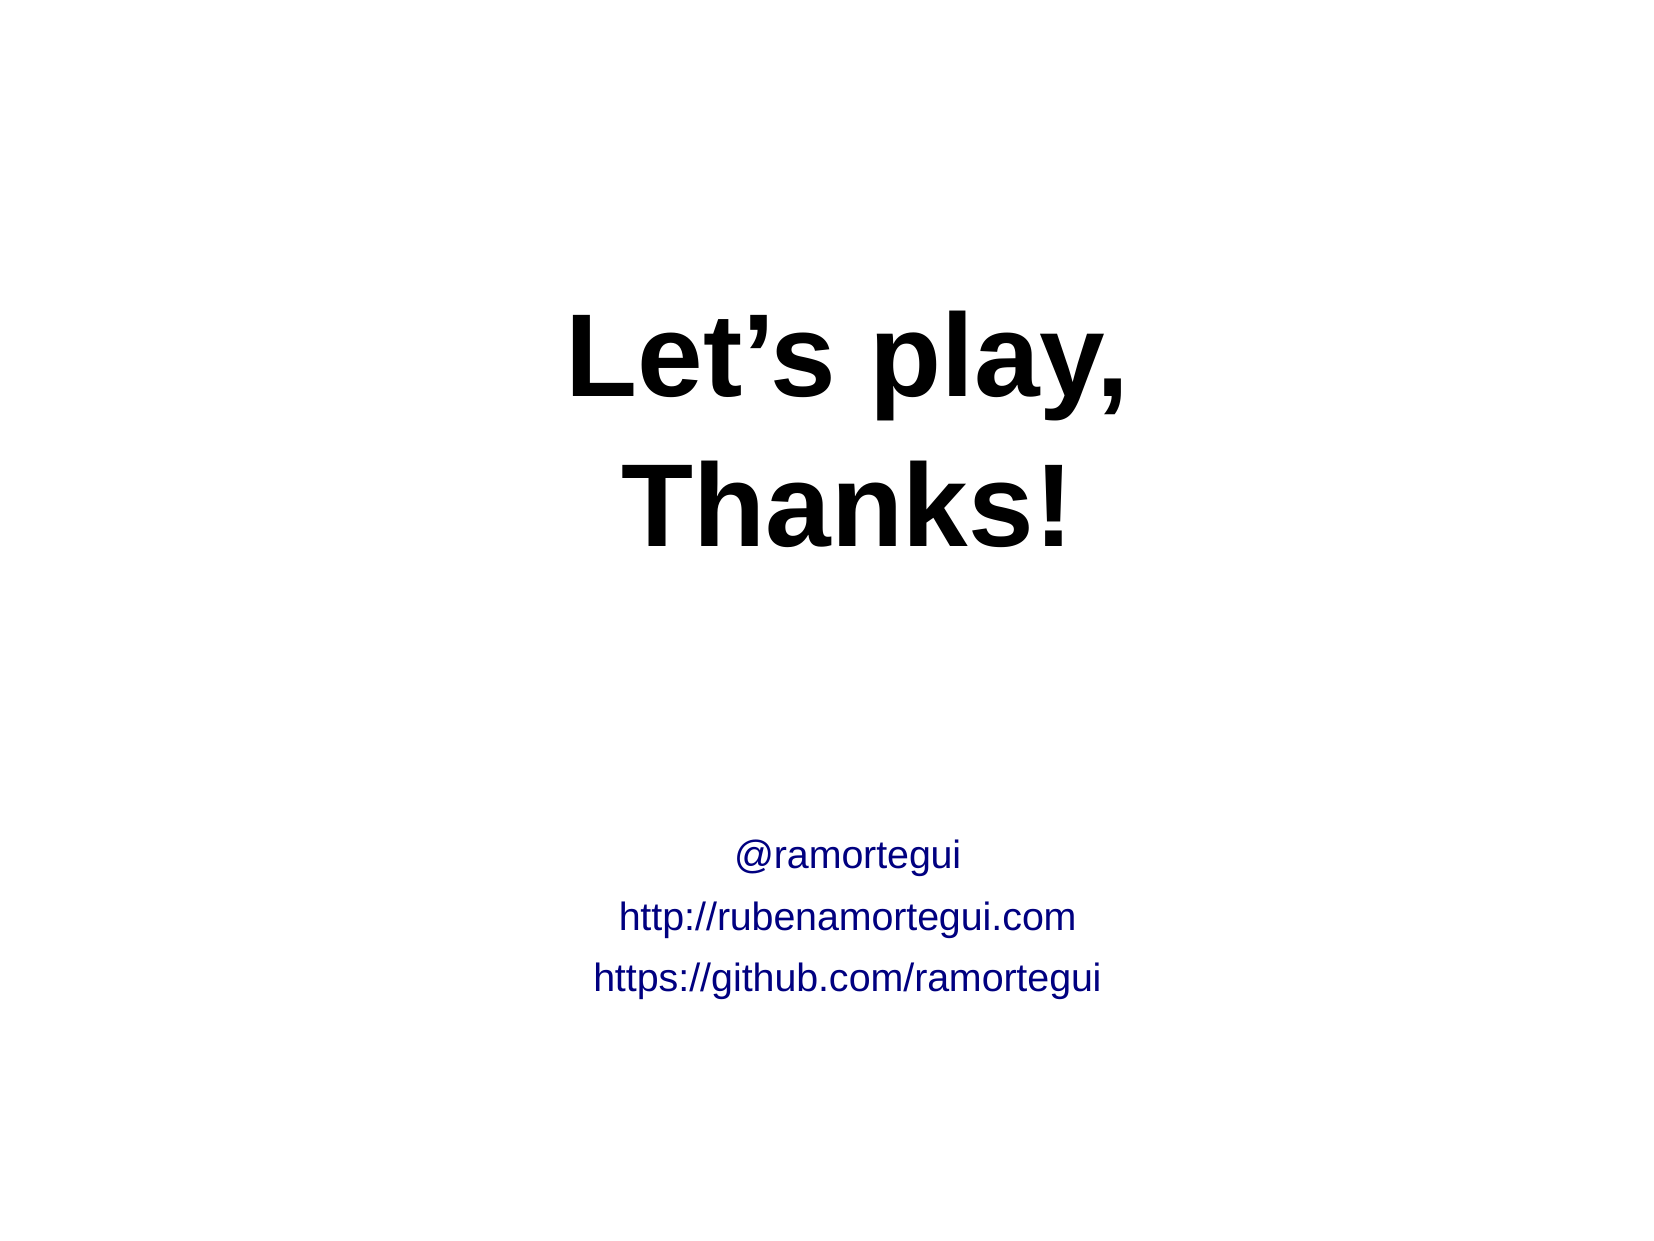

#
Let’s play,
Thanks!
@ramortegui
http://rubenamortegui.com
https://github.com/ramortegui